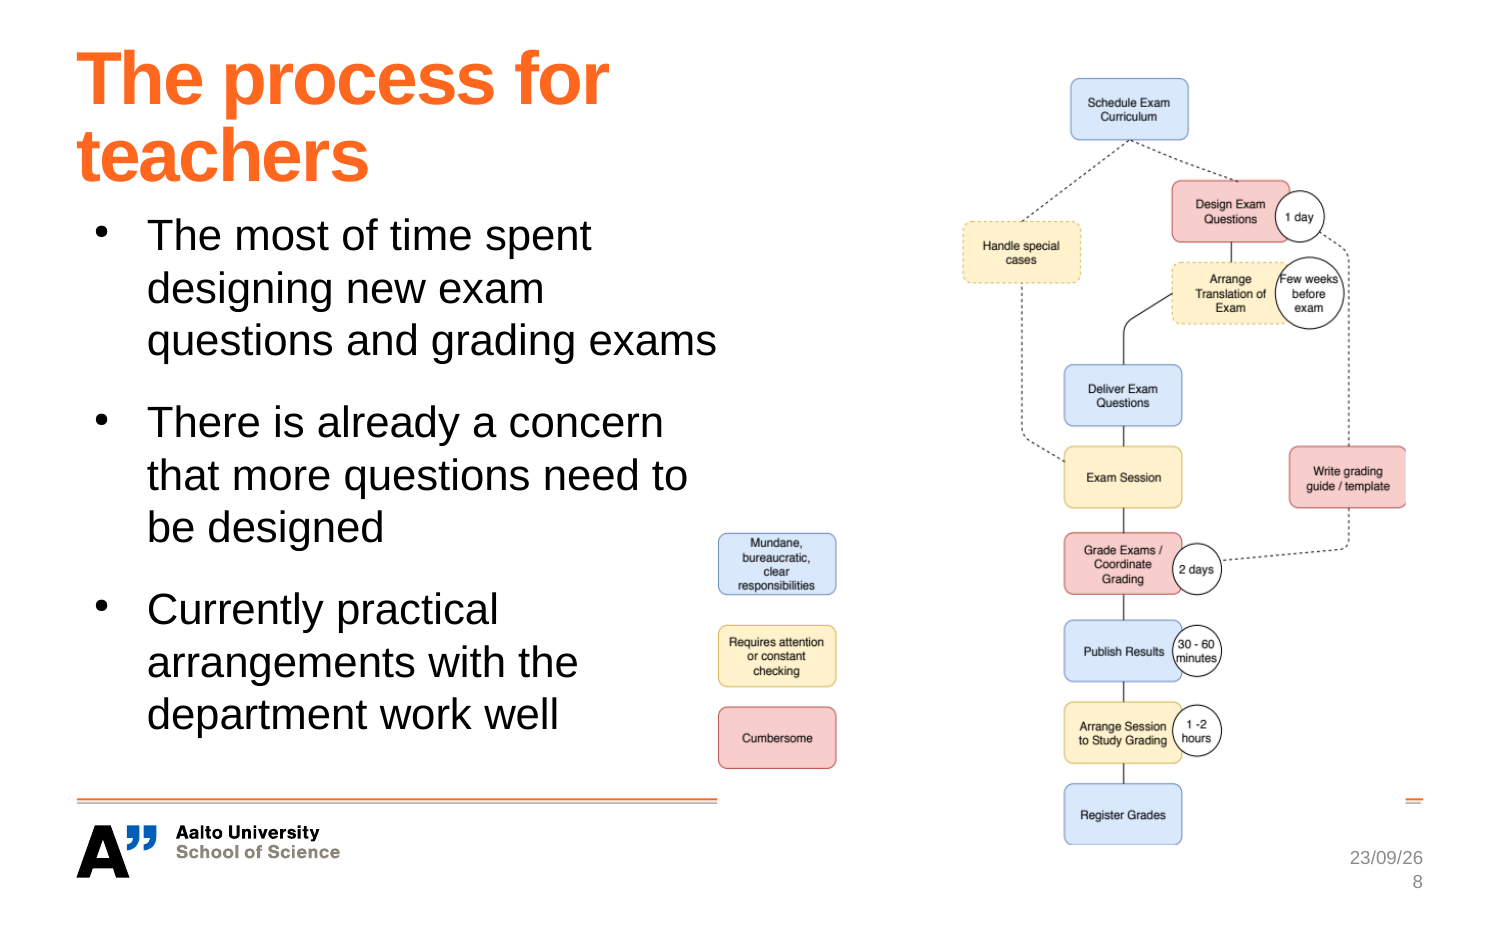

# The process for teachers
The most of time spent designing new exam questions and grading exams
There is already a concern that more questions need to be designed
Currently practical arrangements with the department work well